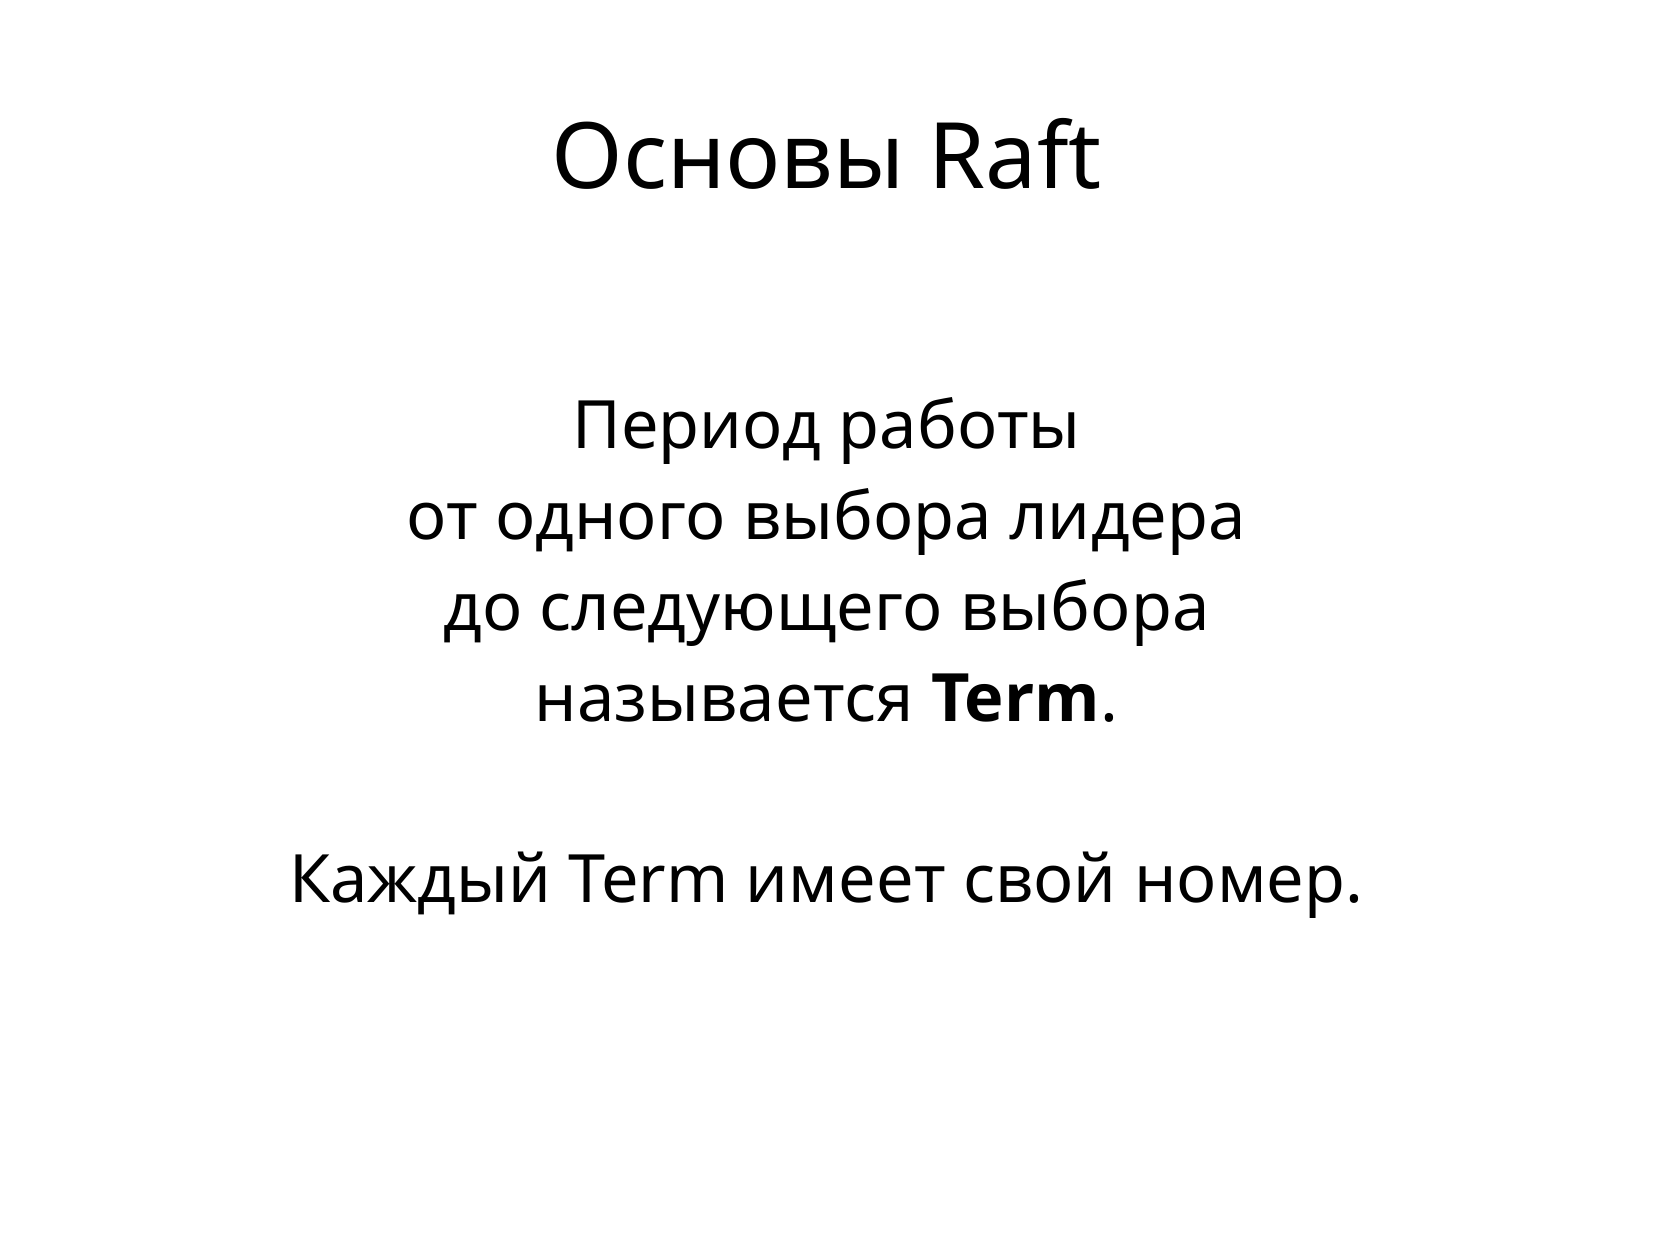

# Основы Raft
Период работы
от одного выбора лидера
до следующего выбора
называется Term.
Каждый Term имеет свой номер.